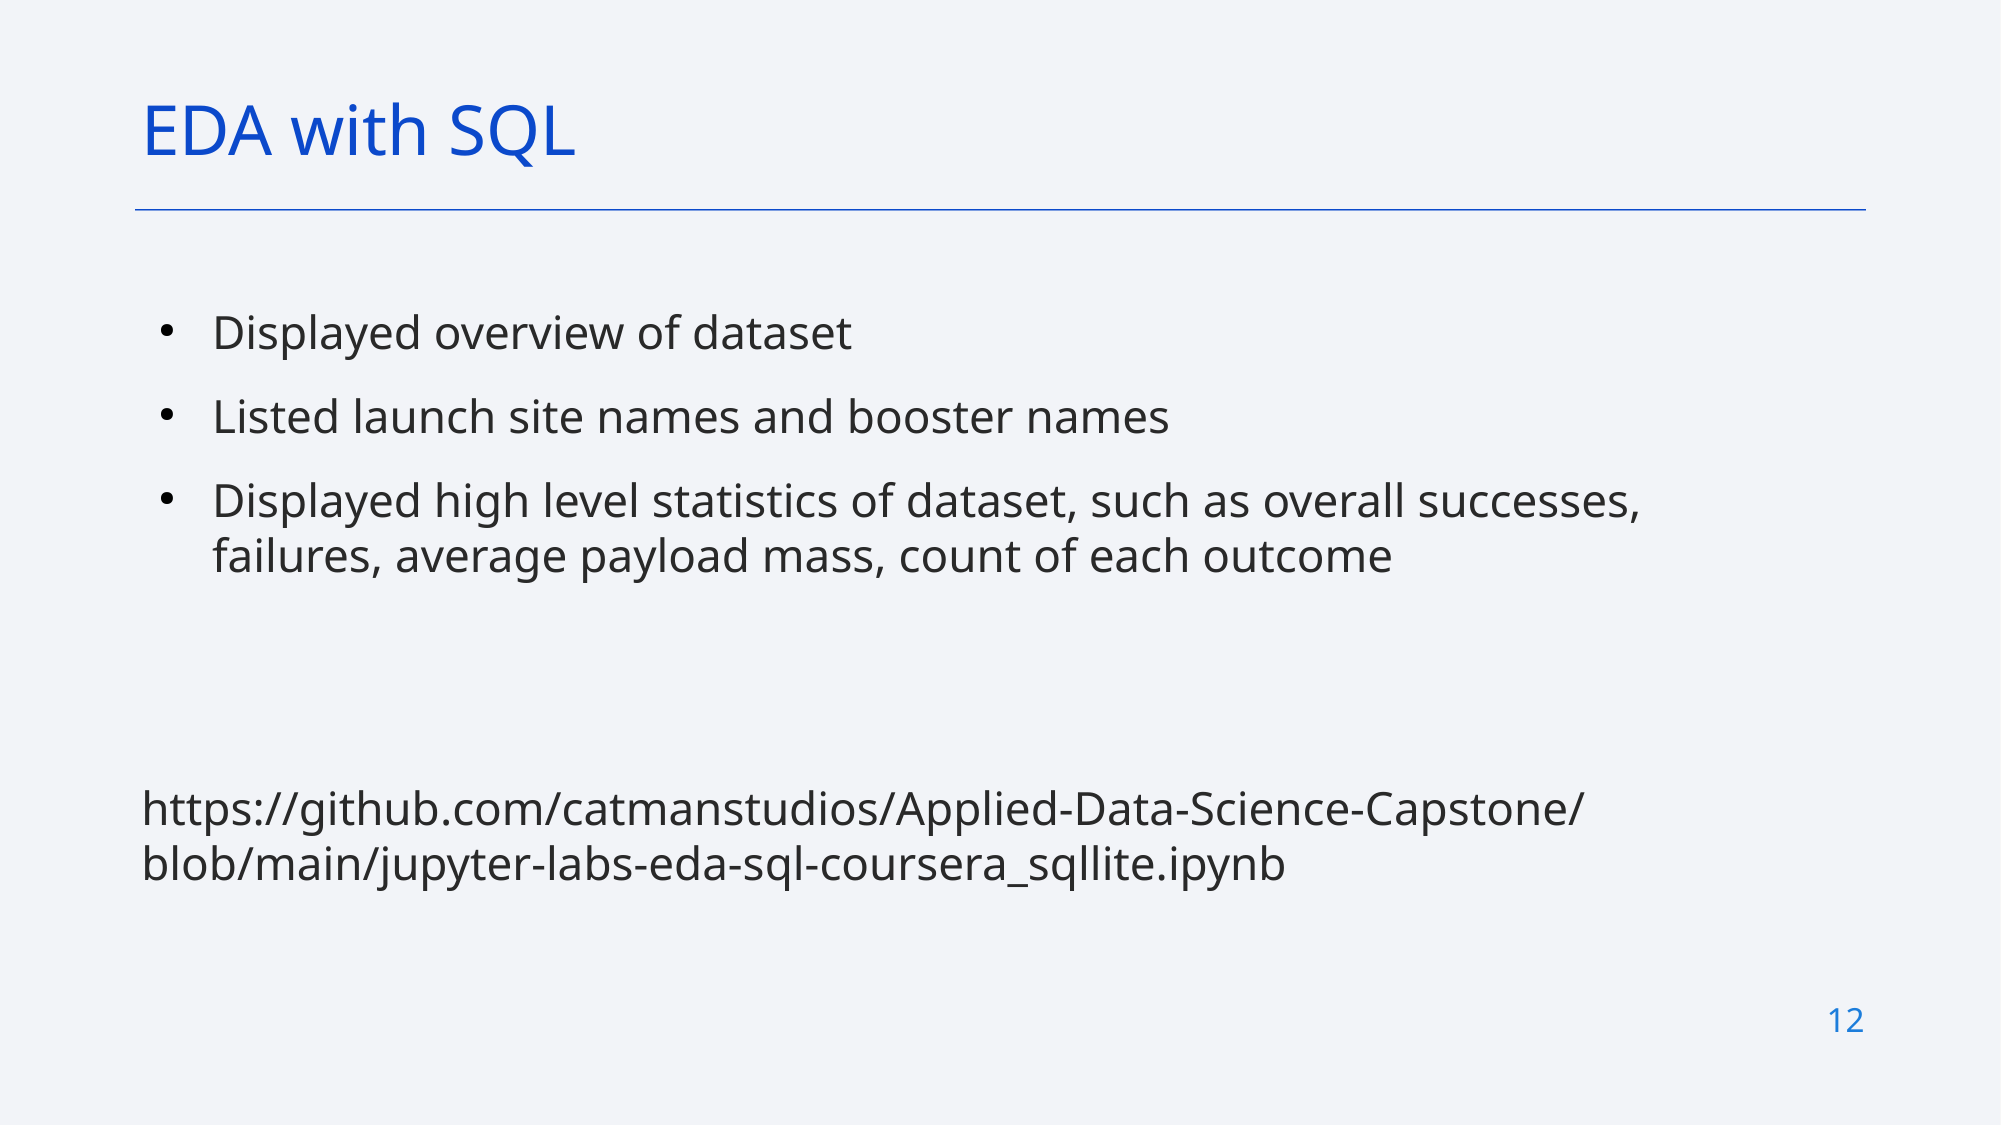

EDA with SQL
# Displayed overview of dataset
Listed launch site names and booster names
Displayed high level statistics of dataset, such as overall successes, failures, average payload mass, count of each outcome
https://github.com/catmanstudios/Applied-Data-Science-Capstone/blob/main/jupyter-labs-eda-sql-coursera_sqllite.ipynb
12